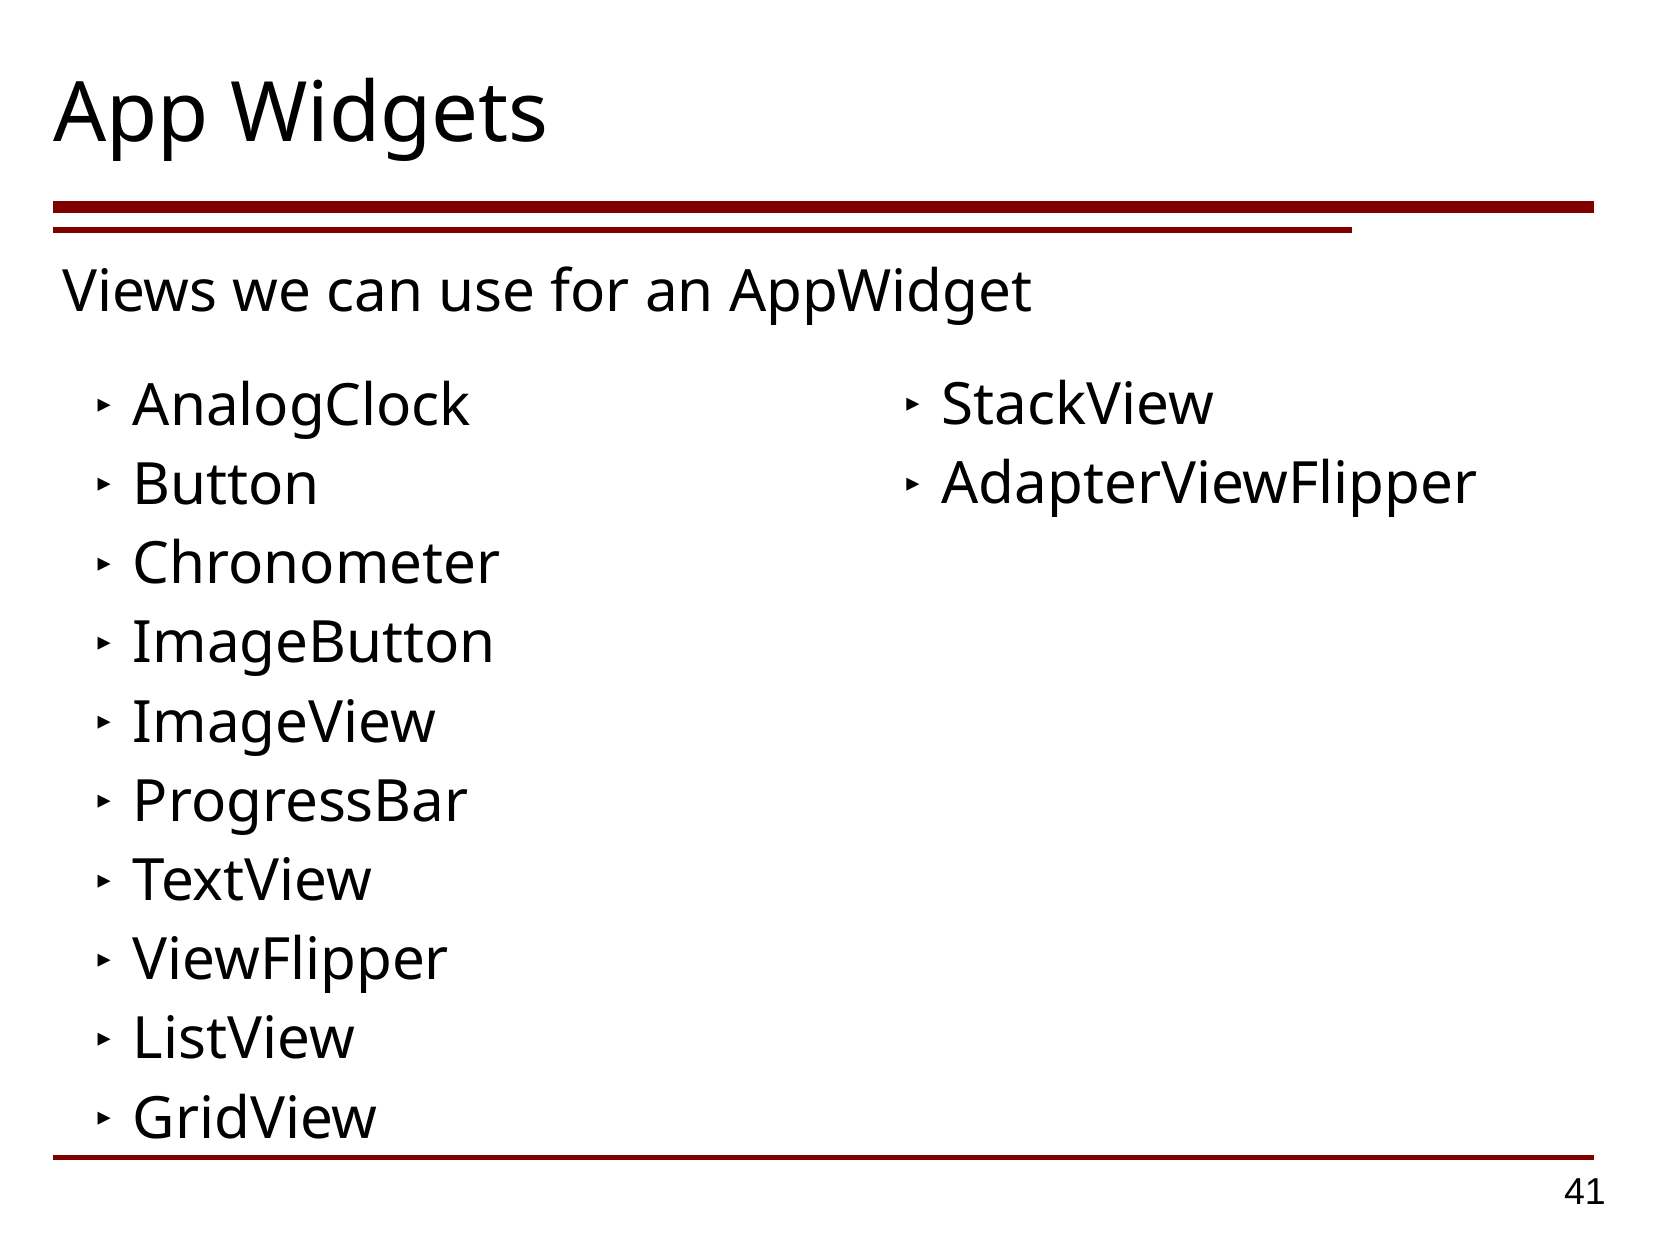

# App Widgets
Views we can use for an AppWidget
AnalogClock
Button
Chronometer
ImageButton
ImageView
ProgressBar
TextView
ViewFlipper
ListView
GridView
StackView
AdapterViewFlipper